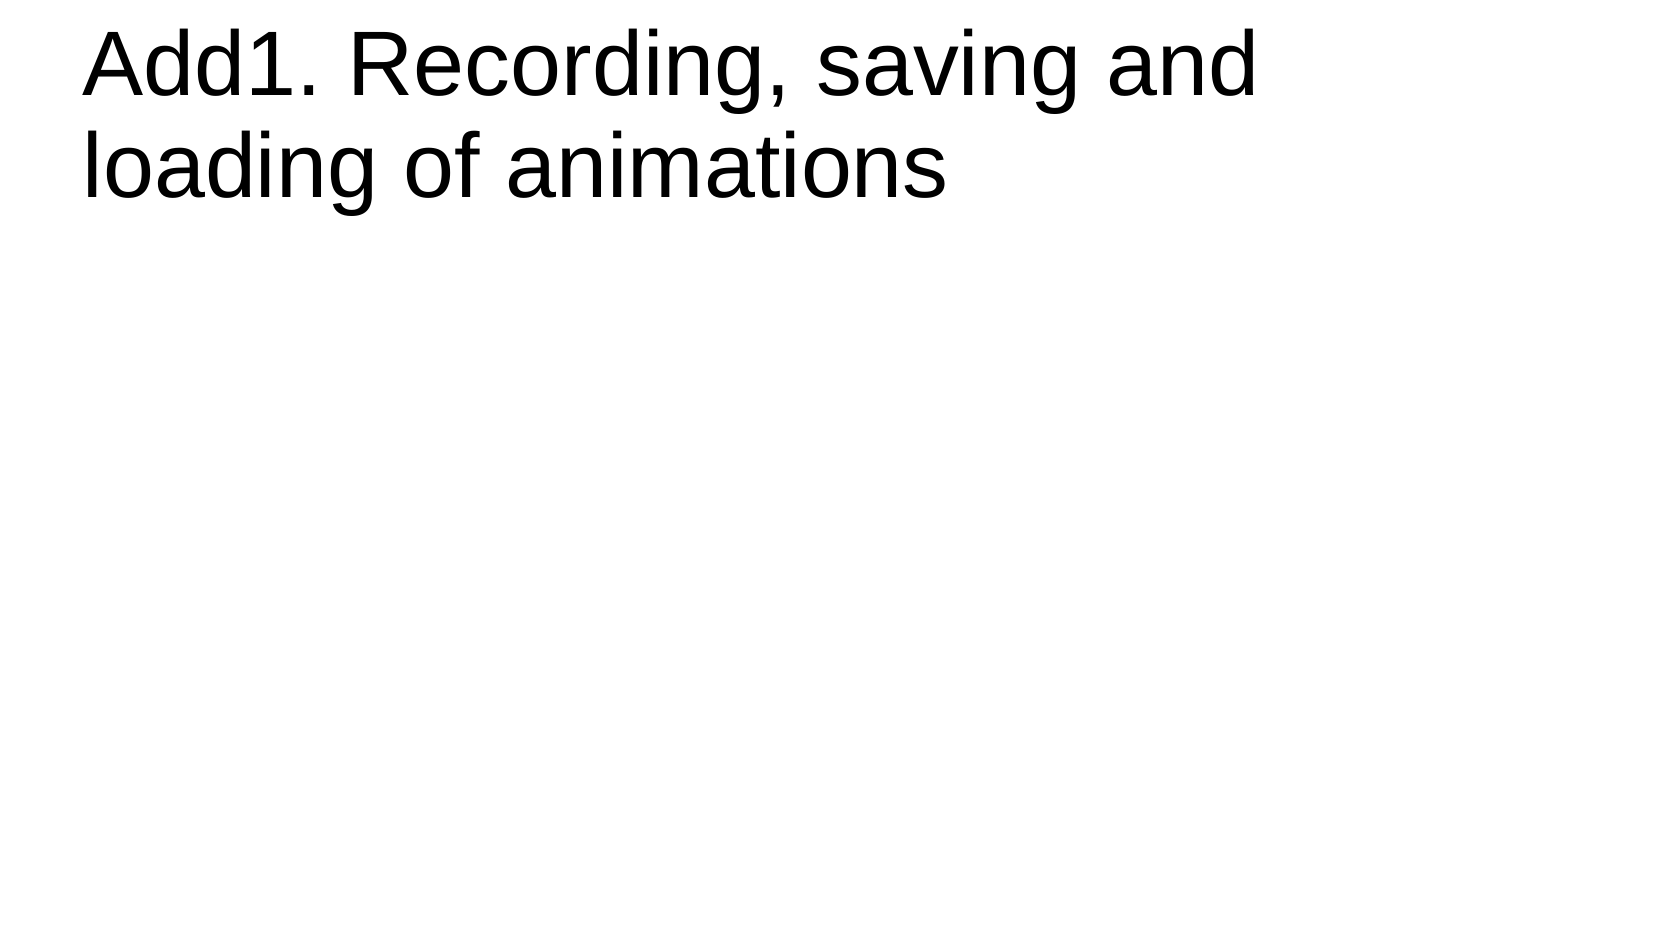

# Add1. Recording, saving and loading of animations